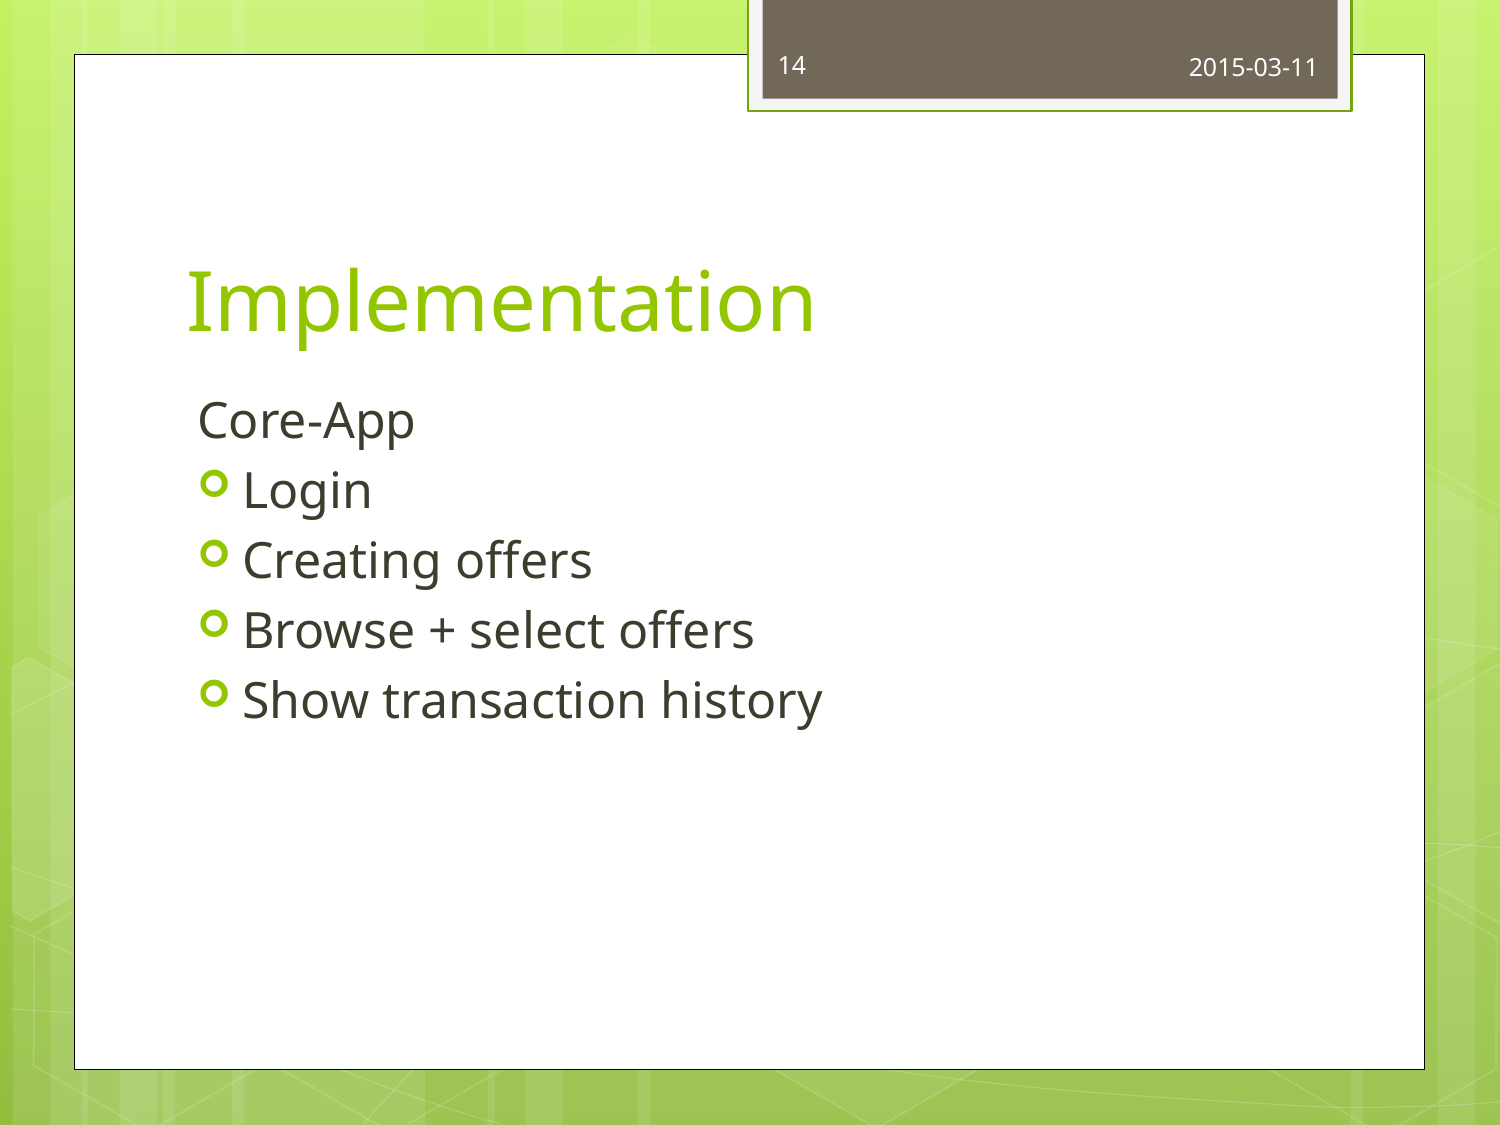

2015-03-11
# Implementation
Core-App
Login
Creating offers
Browse + select offers
Show transaction history